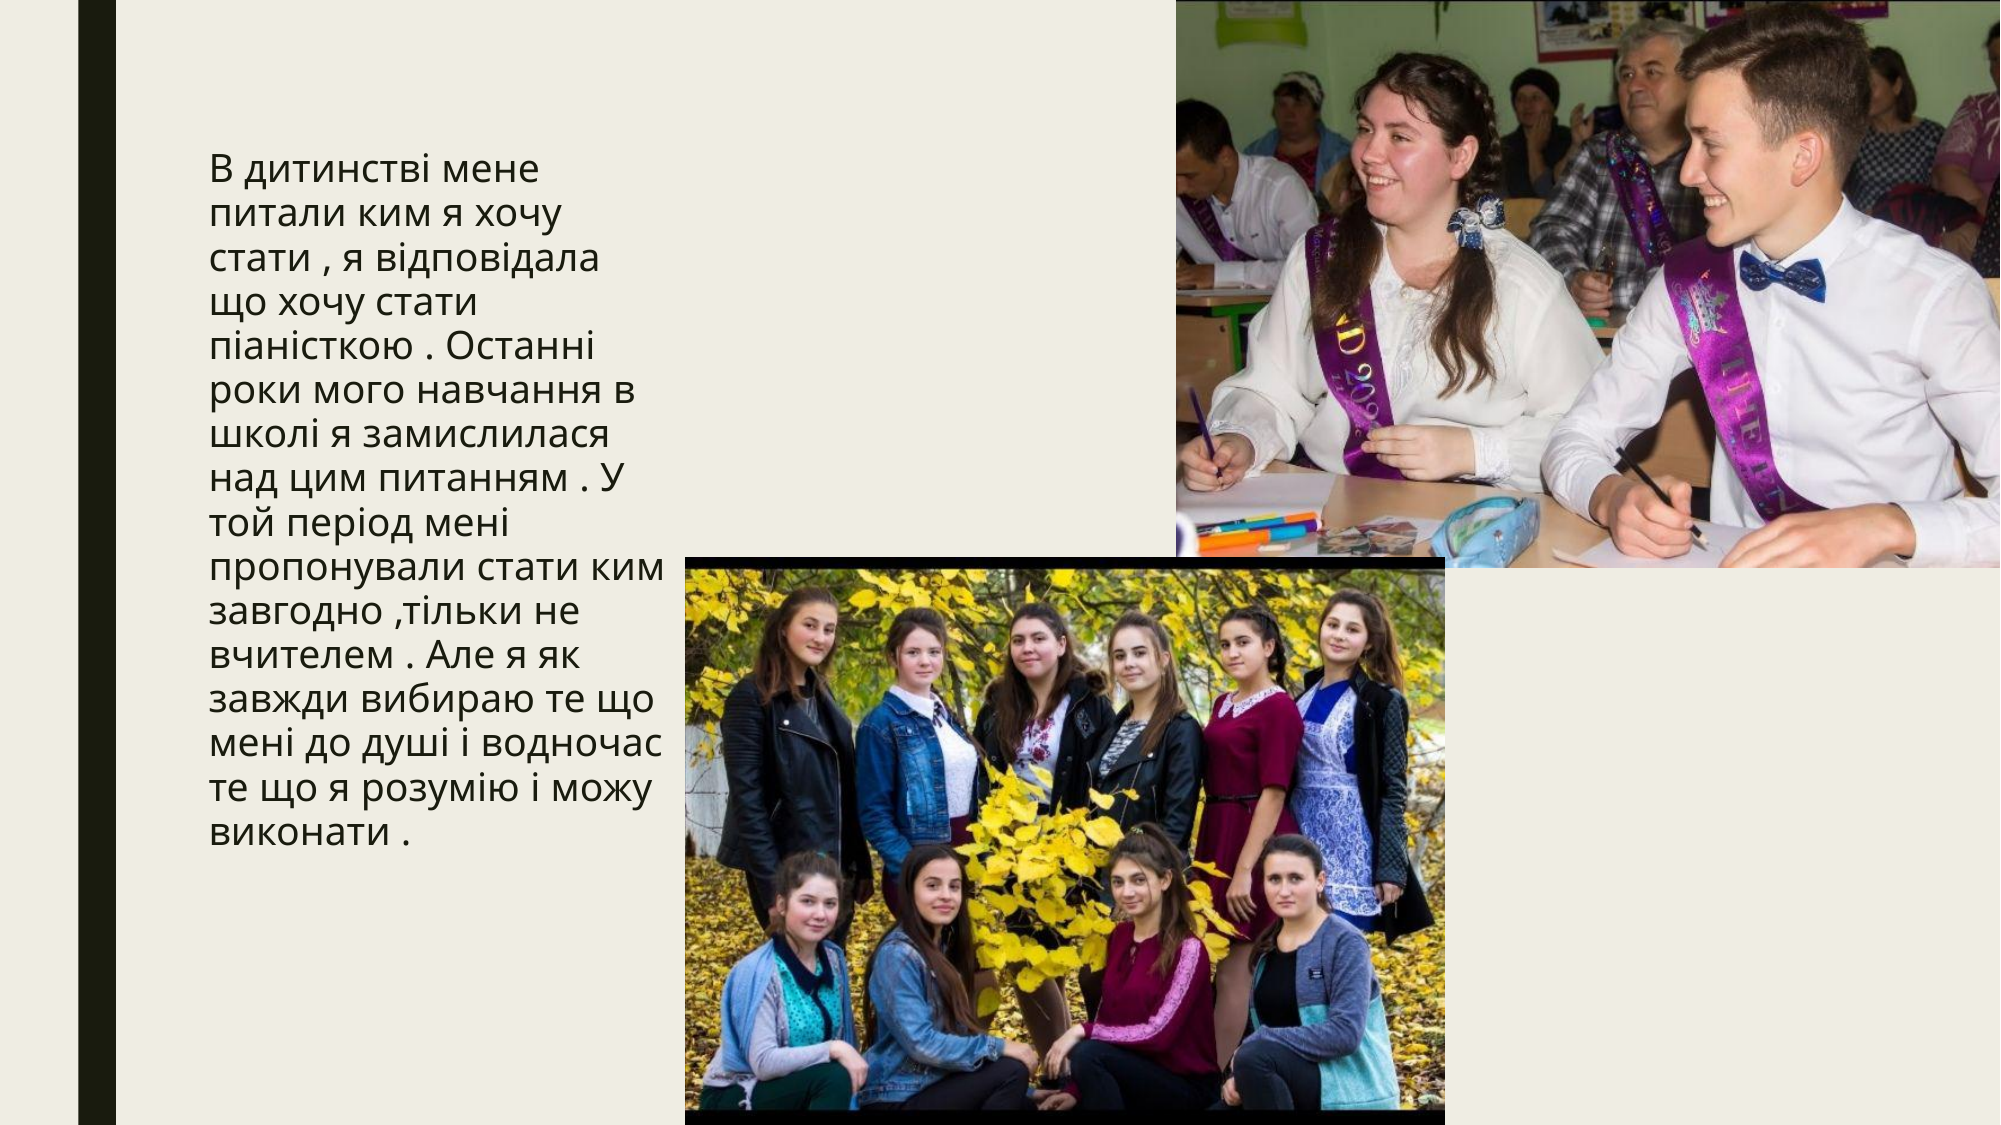

# В дитинстві мене питали ким я хочу стати , я відповідала що хочу стати піаністкою . Останні роки мого навчання в школі я замислилася над цим питанням . У той період мені пропонували стати ким завгодно ,тільки не вчителем . Але я як завжди вибираю те що мені до душі і водночас те що я розумію і можу виконати .